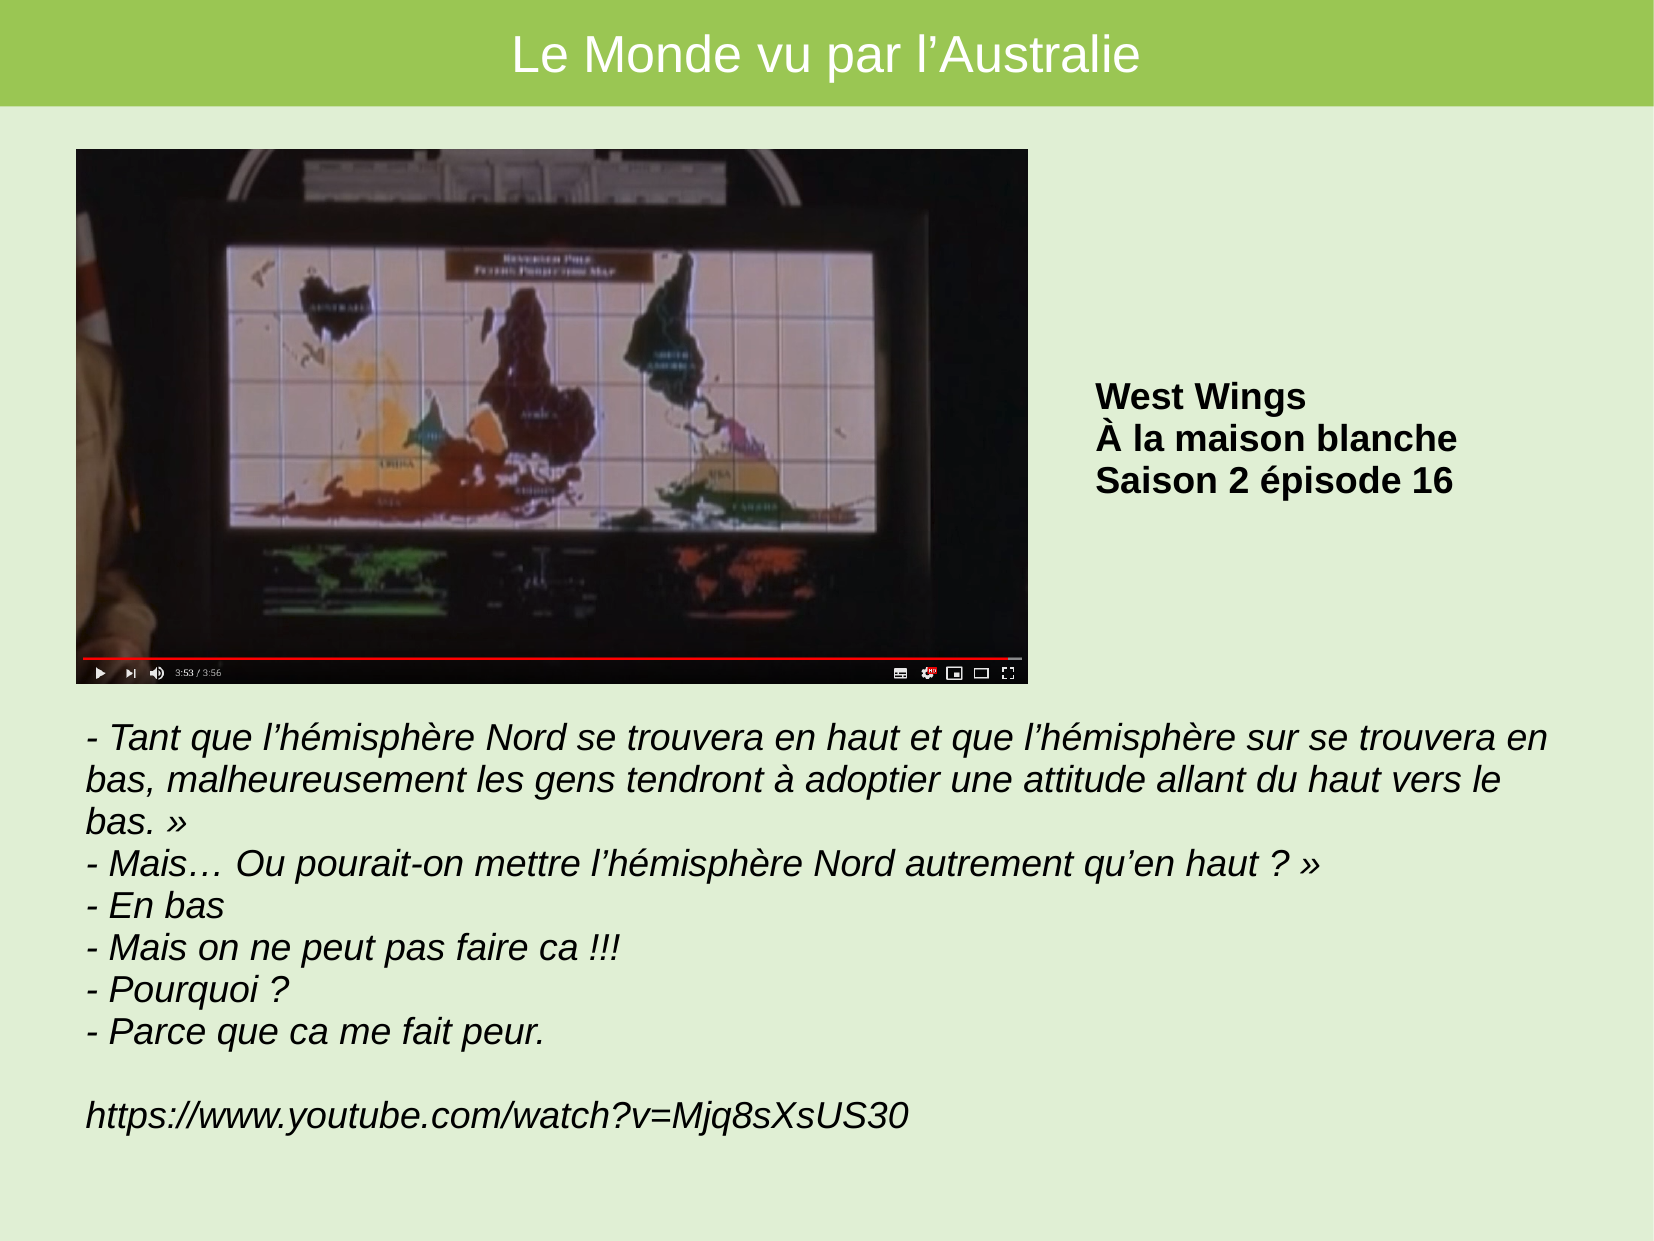

# Le Monde vu par l’Australie
West Wings
À la maison blanche
Saison 2 épisode 16
- Tant que l’hémisphère Nord se trouvera en haut et que l’hémisphère sur se trouvera en bas, malheureusement les gens tendront à adoptier une attitude allant du haut vers le bas. »
- Mais… Ou pourait-on mettre l’hémisphère Nord autrement qu’en haut ? »
- En bas
- Mais on ne peut pas faire ca !!!
- Pourquoi ?
- Parce que ca me fait peur.
https://www.youtube.com/watch?v=Mjq8sXsUS30